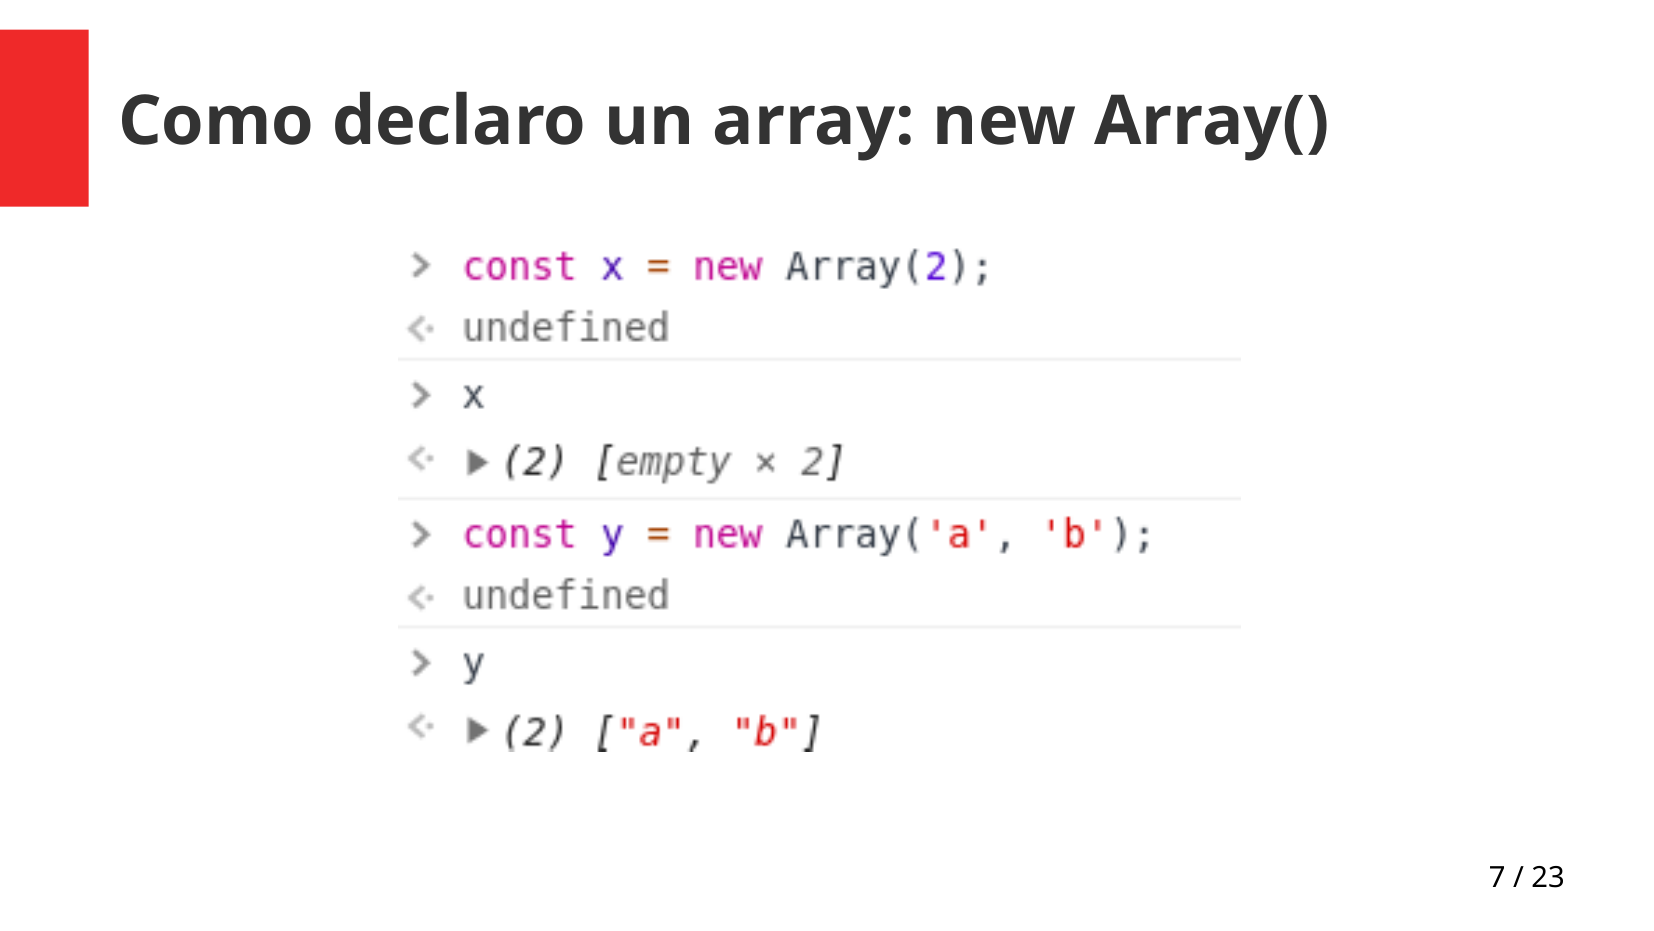

# Como declaro un array: new Array()
7